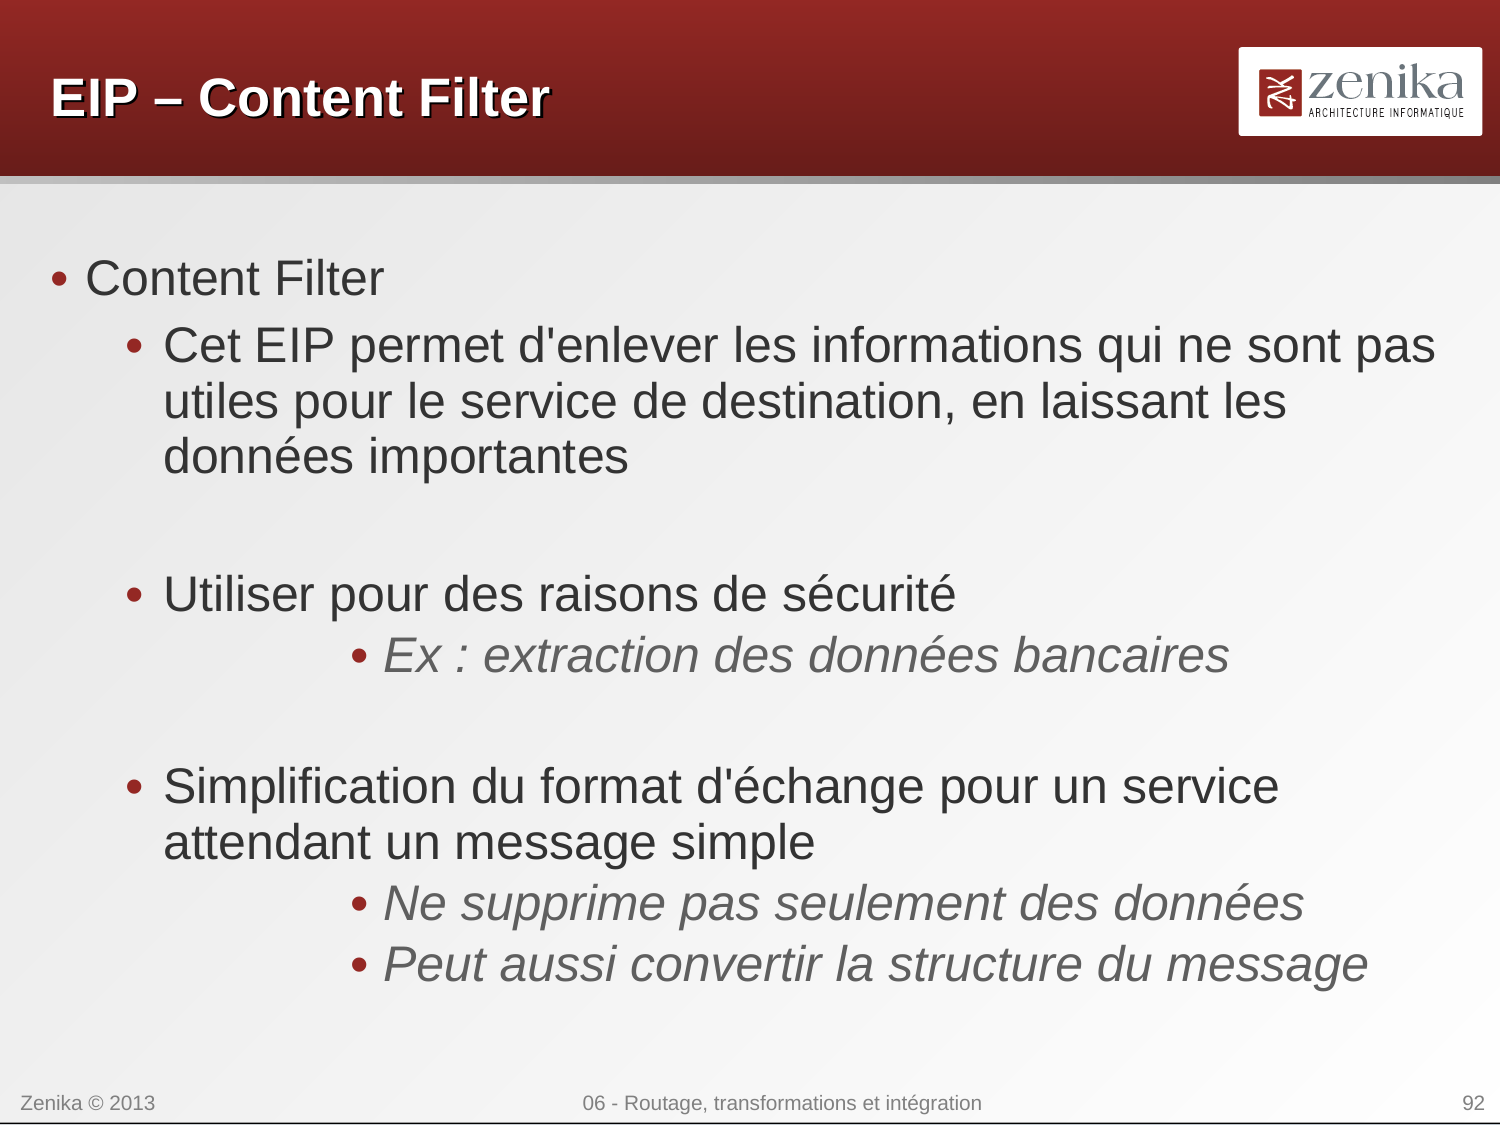

# EIP – Content Filter
Content Filter
Cet EIP permet d'enlever les informations qui ne sont pas utiles pour le service de destination, en laissant les données importantes
Utiliser pour des raisons de sécurité
 Ex : extraction des données bancaires
Simplification du format d'échange pour un service attendant un message simple
 Ne supprime pas seulement des données
 Peut aussi convertir la structure du message